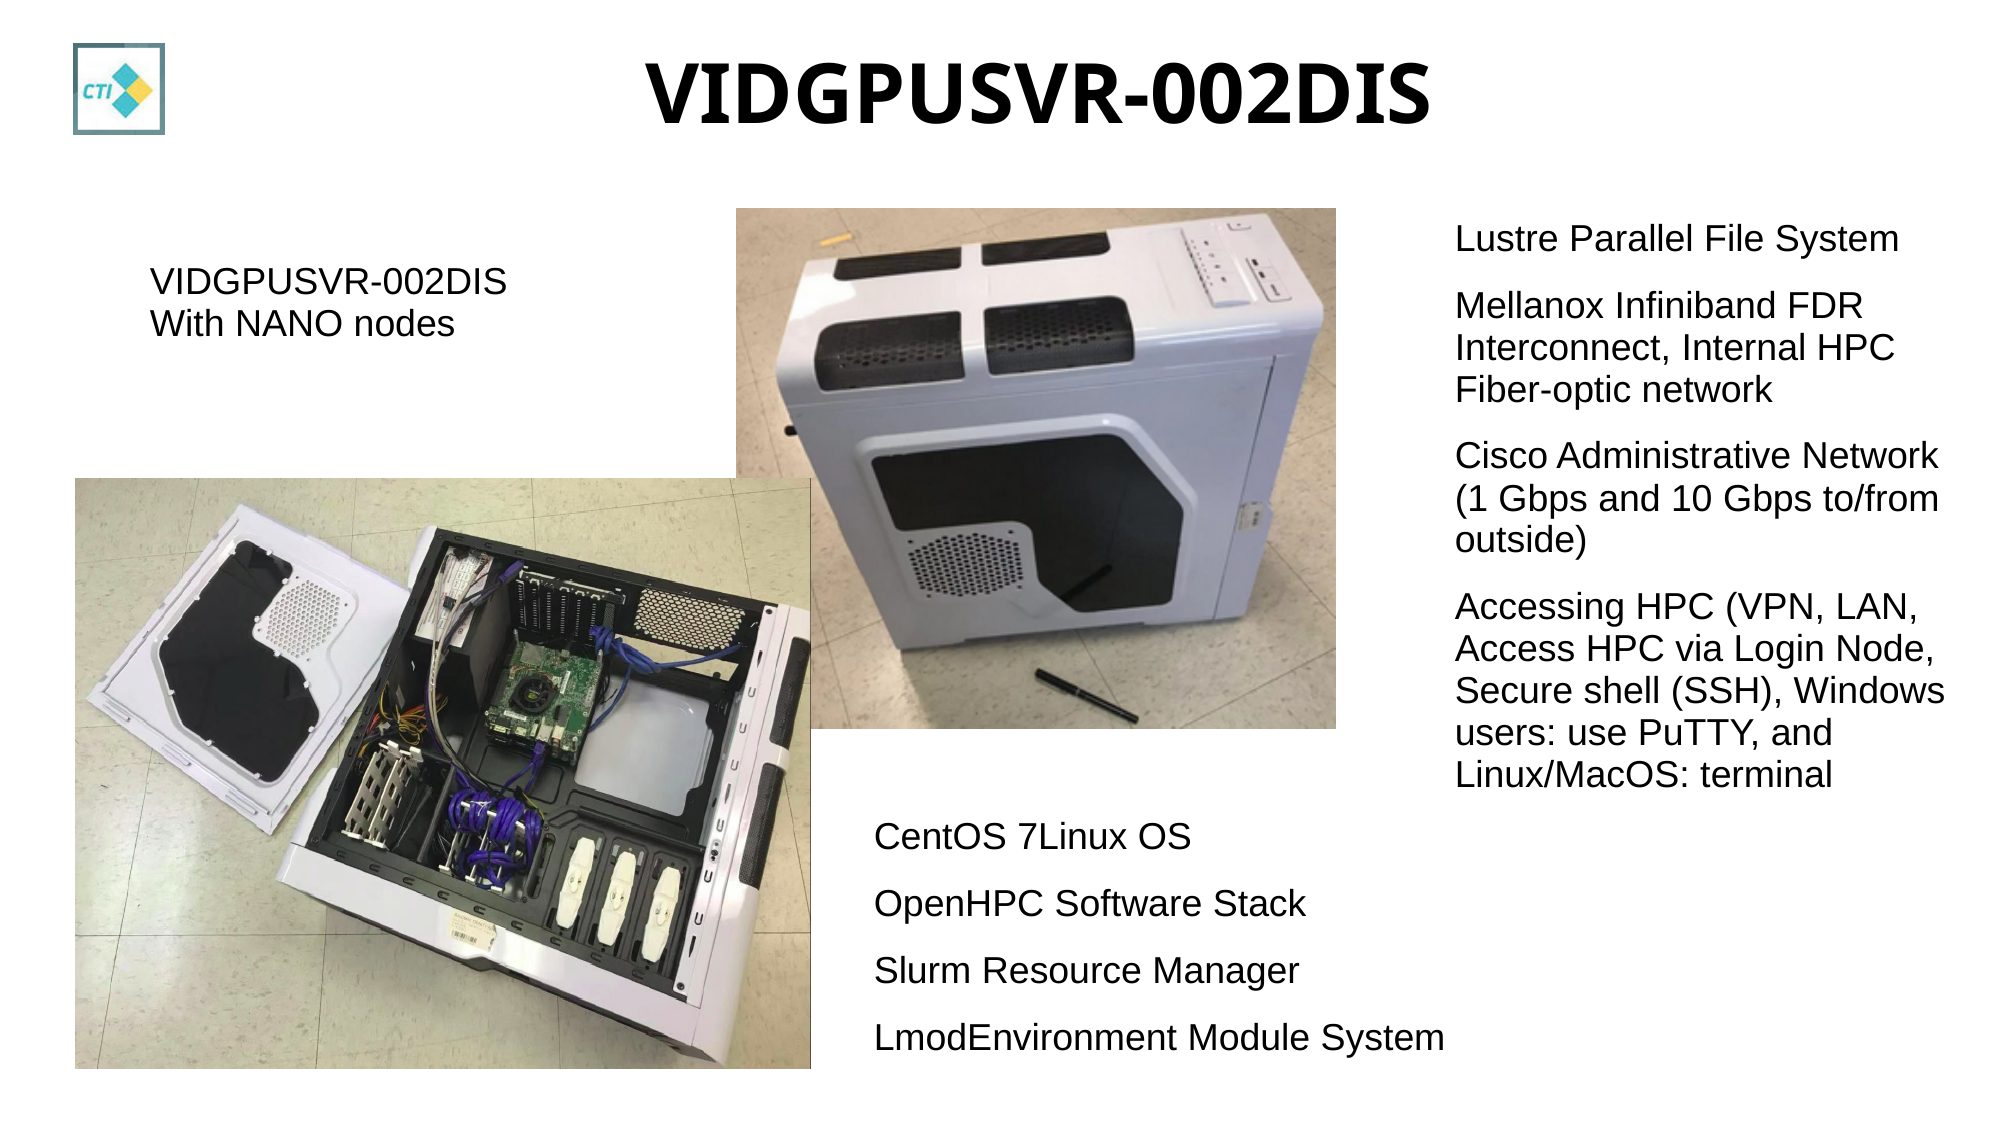

# VIDGPUSVR-002DIS
Lustre Parallel File System
Mellanox Infiniband FDR Interconnect, Internal HPC Fiber-optic network
Cisco Administrative Network (1 Gbps and 10 Gbps to/from outside)
Accessing HPC (VPN, LAN, Access HPC via Login Node, Secure shell (SSH), Windows users: use PuTTY, and Linux/MacOS: terminal
VIDGPUSVR-002DIS
With NANO nodes
CentOS 7Linux OS
OpenHPC Software Stack
Slurm Resource Manager
LmodEnvironment Module System